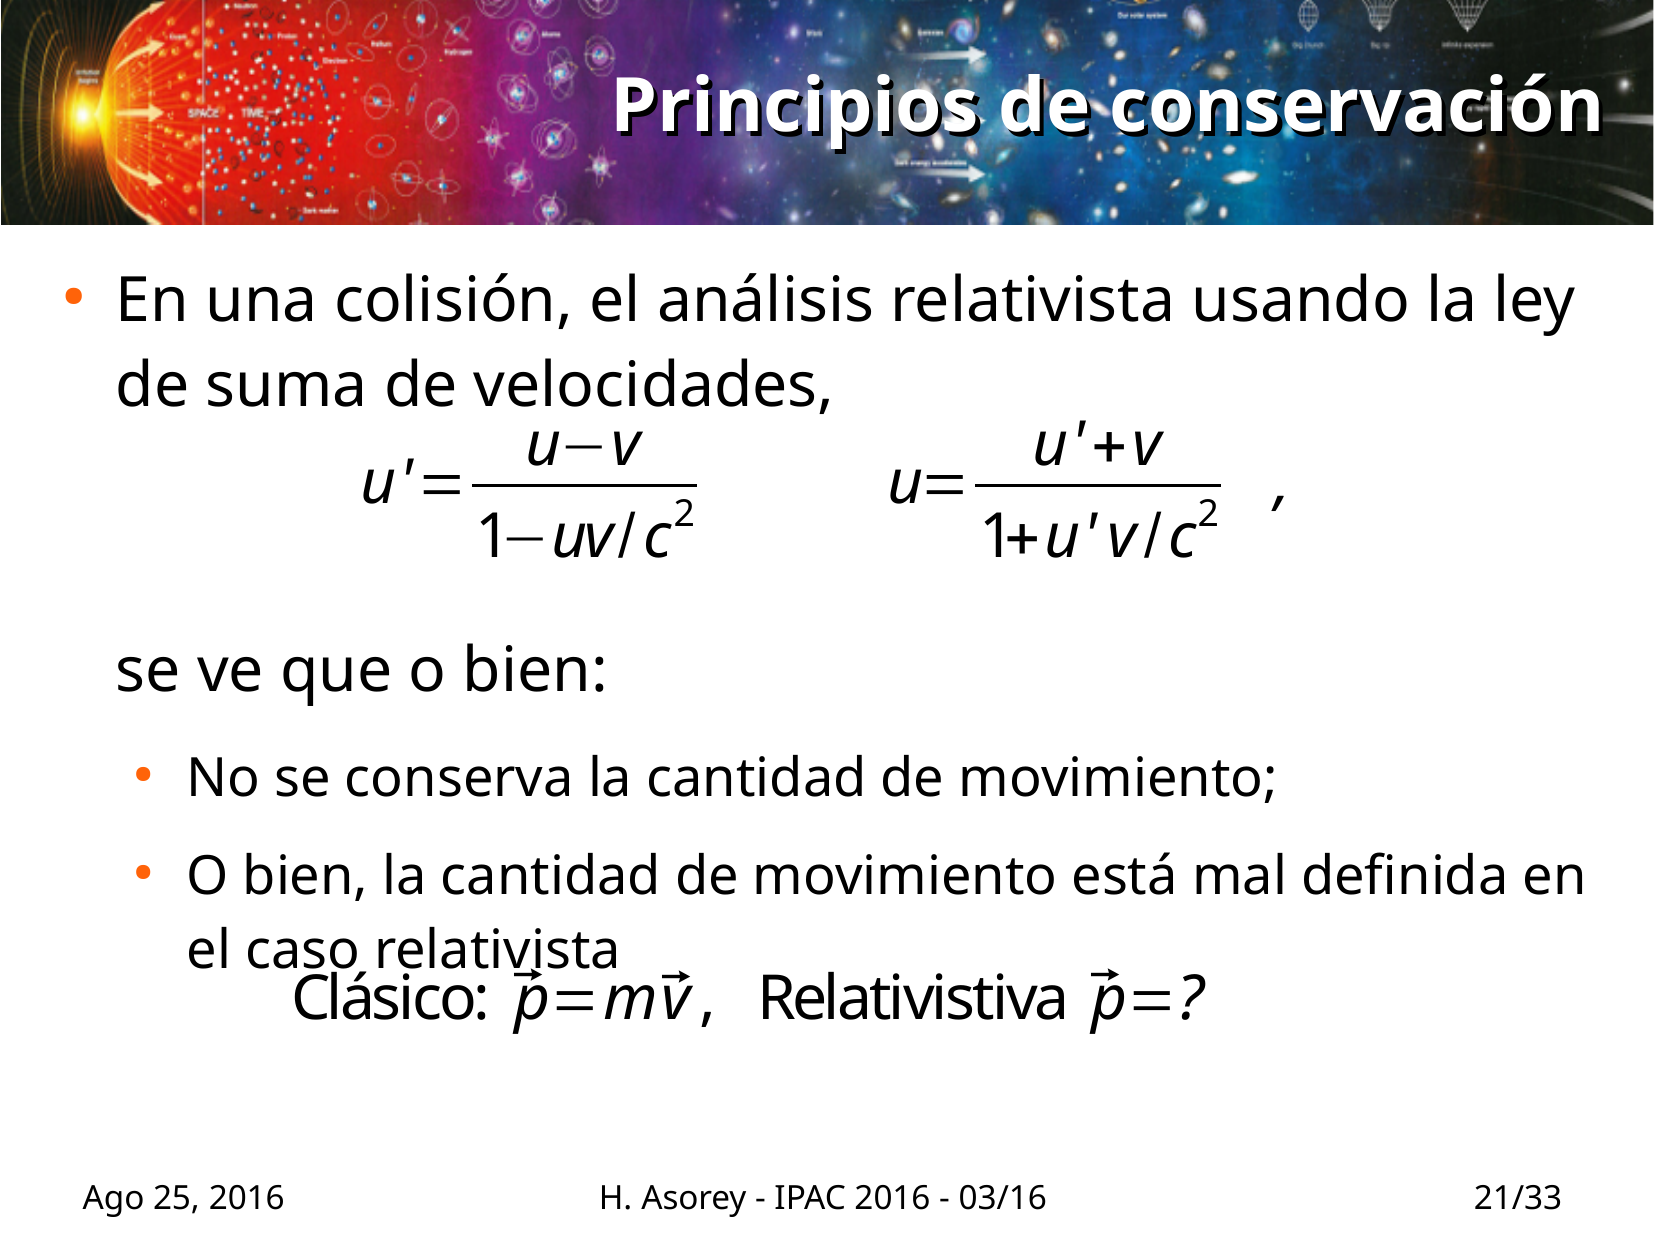

# Principios de conservación
En una colisión, el análisis relativista usando la ley de suma de velocidades,
se ve que o bien:
No se conserva la cantidad de movimiento;
O bien, la cantidad de movimiento está mal definida en el caso relativista
Ago 25, 2016
H. Asorey - IPAC 2016 - 03/16
21